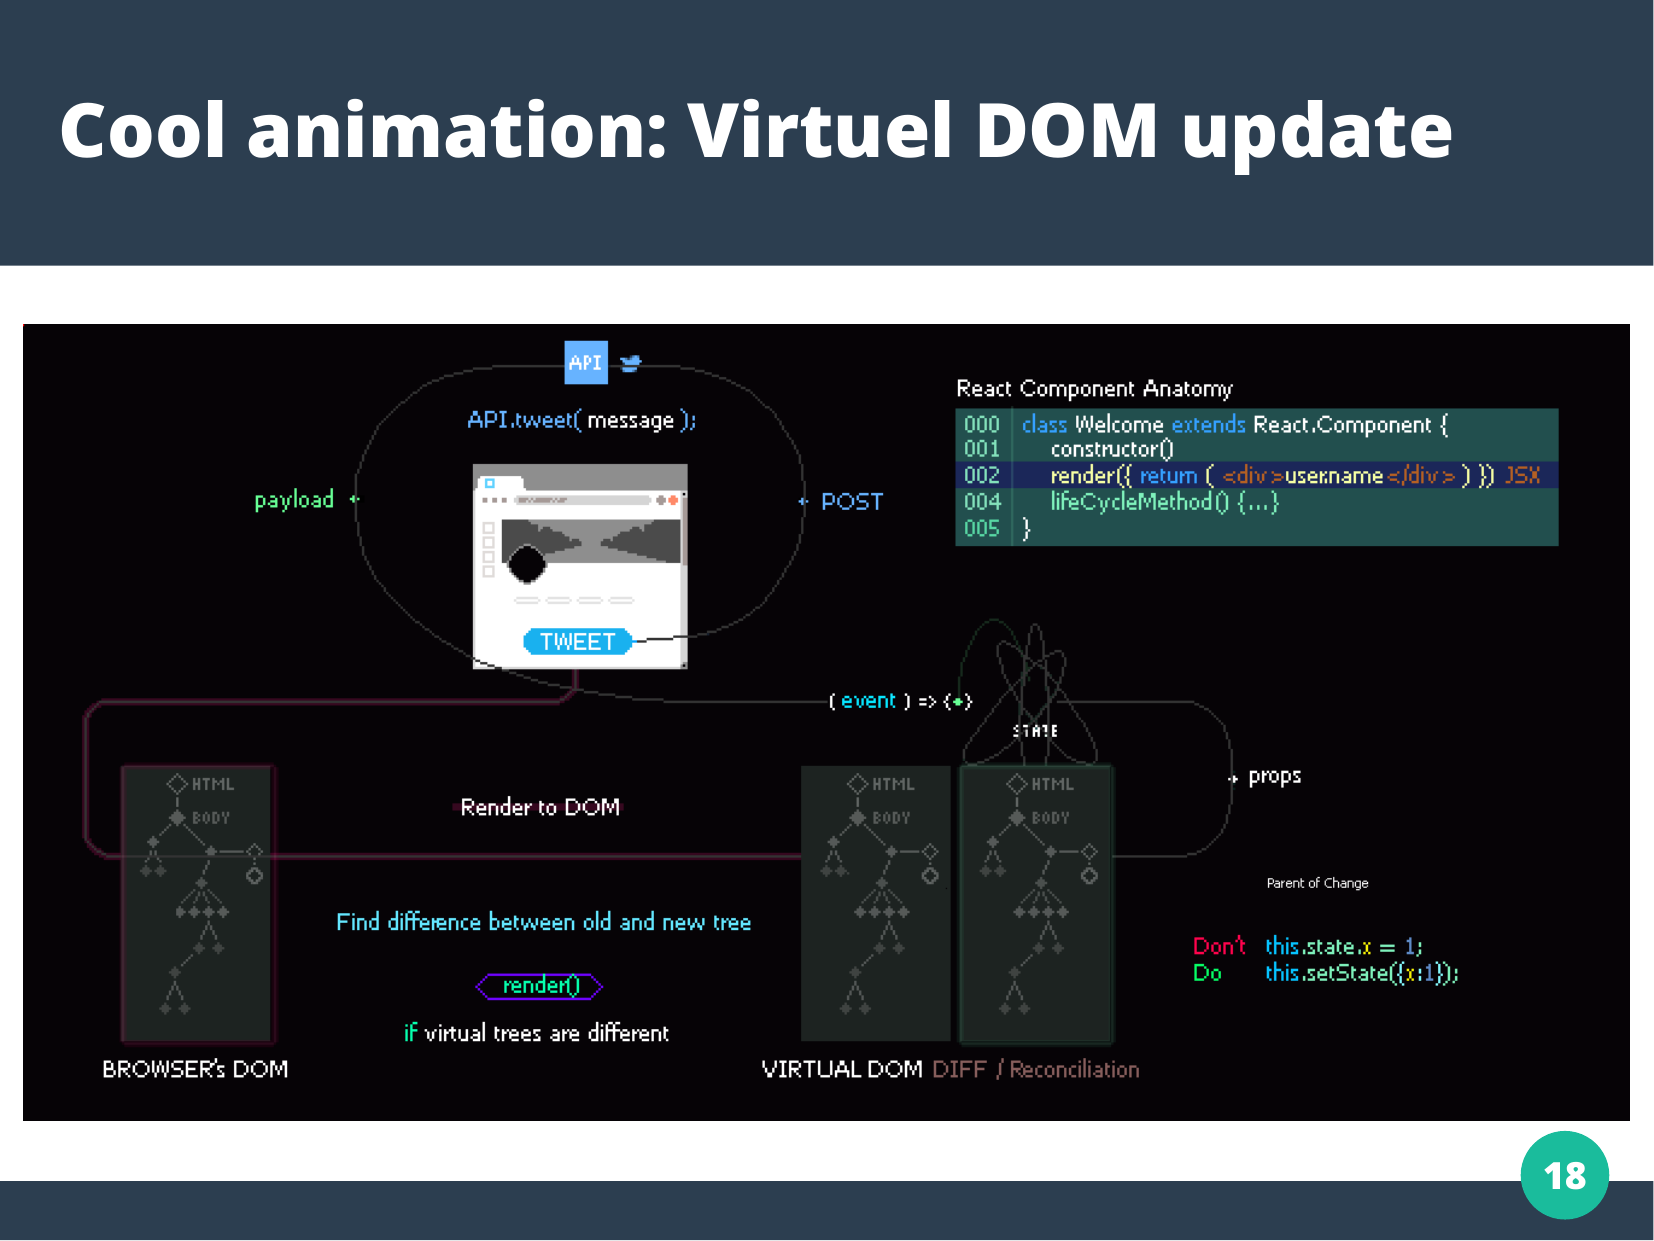

# Cool animation: Virtuel DOM update
18